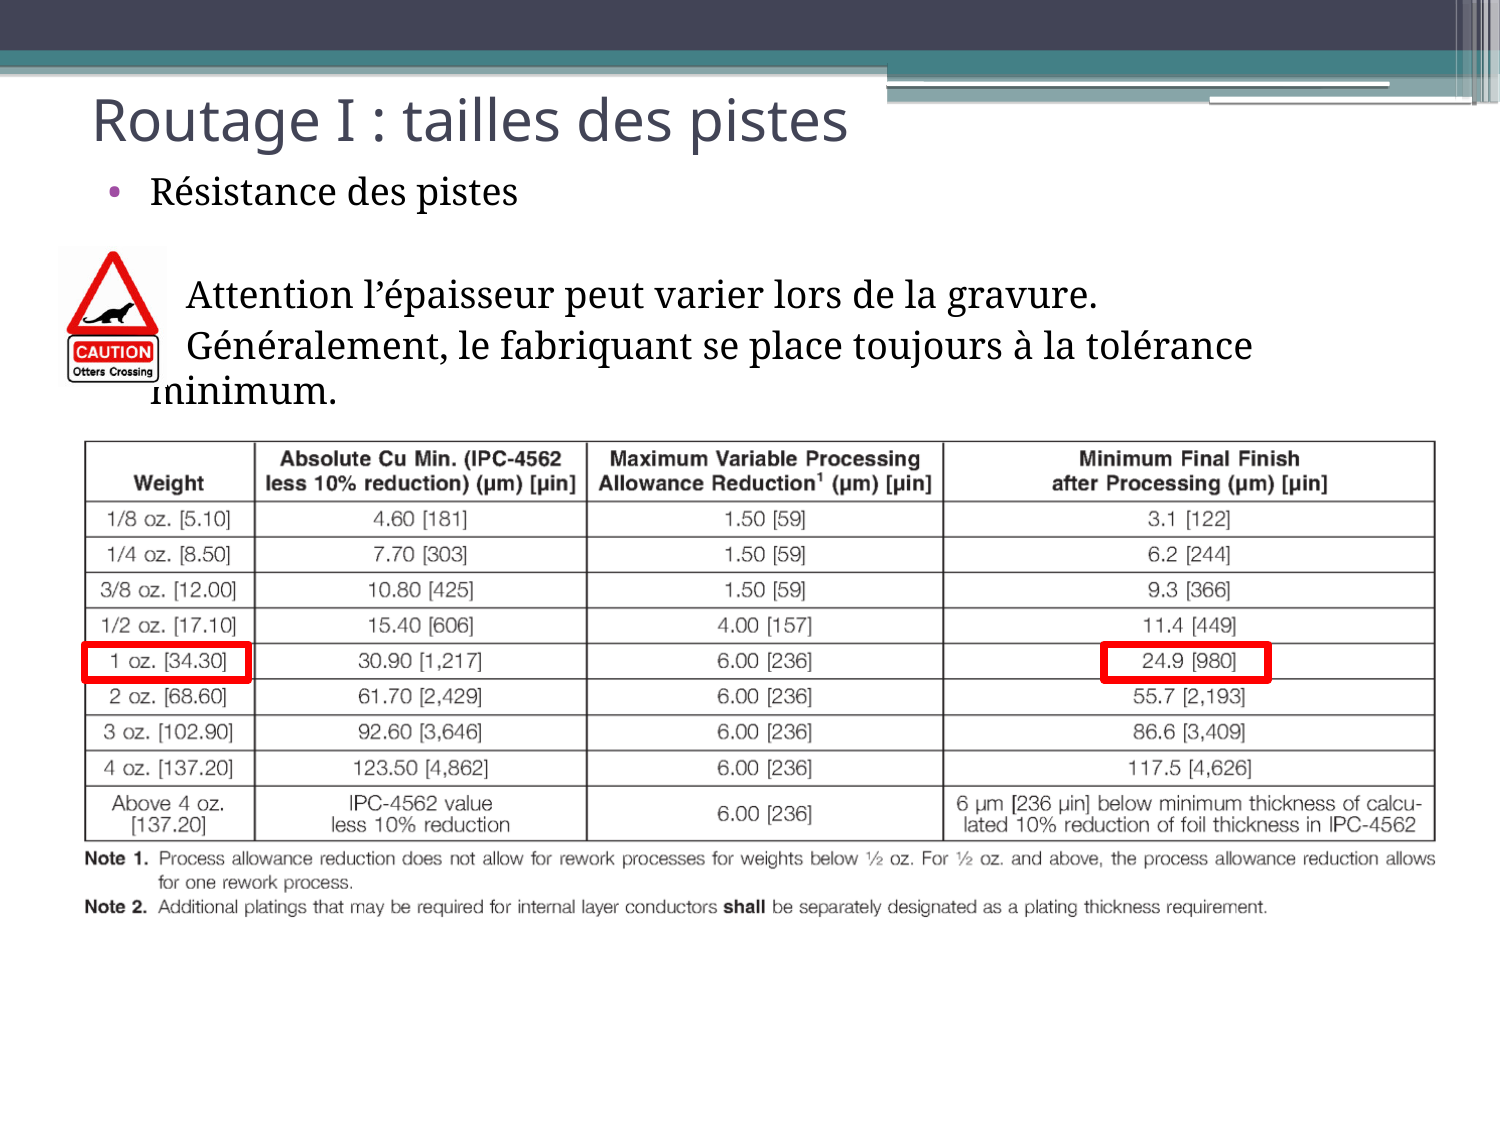

# Routage I : tailles des pistes
Résistance des pistes
 Attention l’épaisseur peut varier lors de la gravure.
 Généralement, le fabriquant se place toujours à la tolérance minimum.